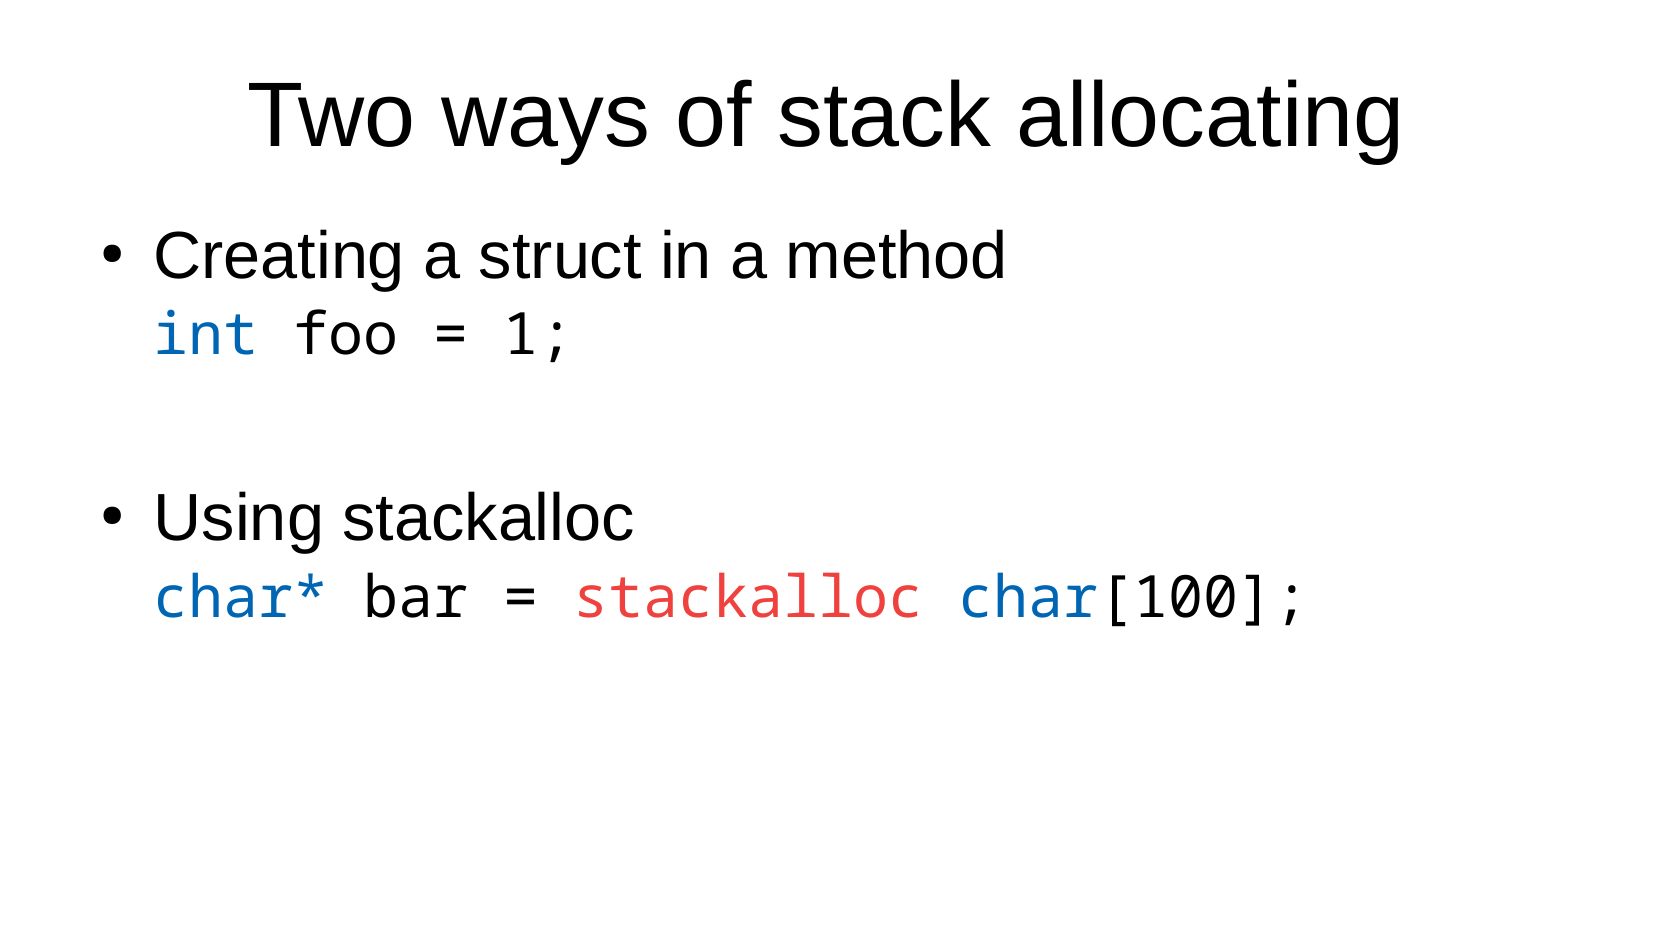

# Two ways of stack allocating
Creating a struct in a method
int foo = 1;
Using stackalloc
char* bar = stackalloc char[100];